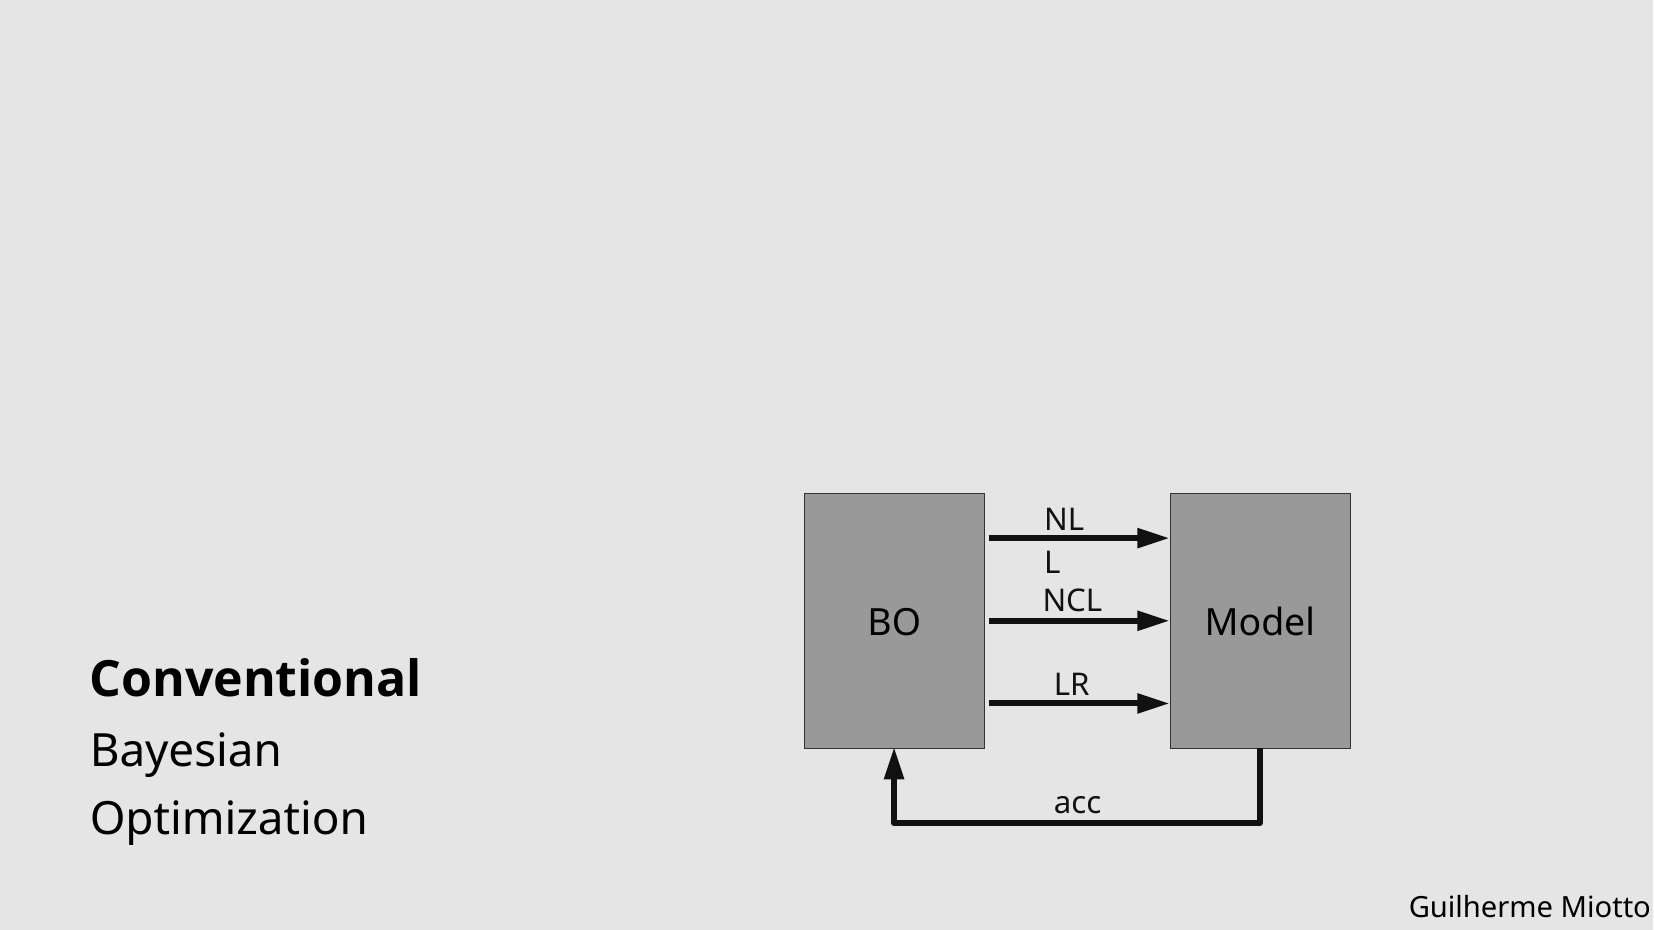

NLL
BO
Model
NCL
Conventional
Bayesian
Optimization
LR
acc
Guilherme Miotto